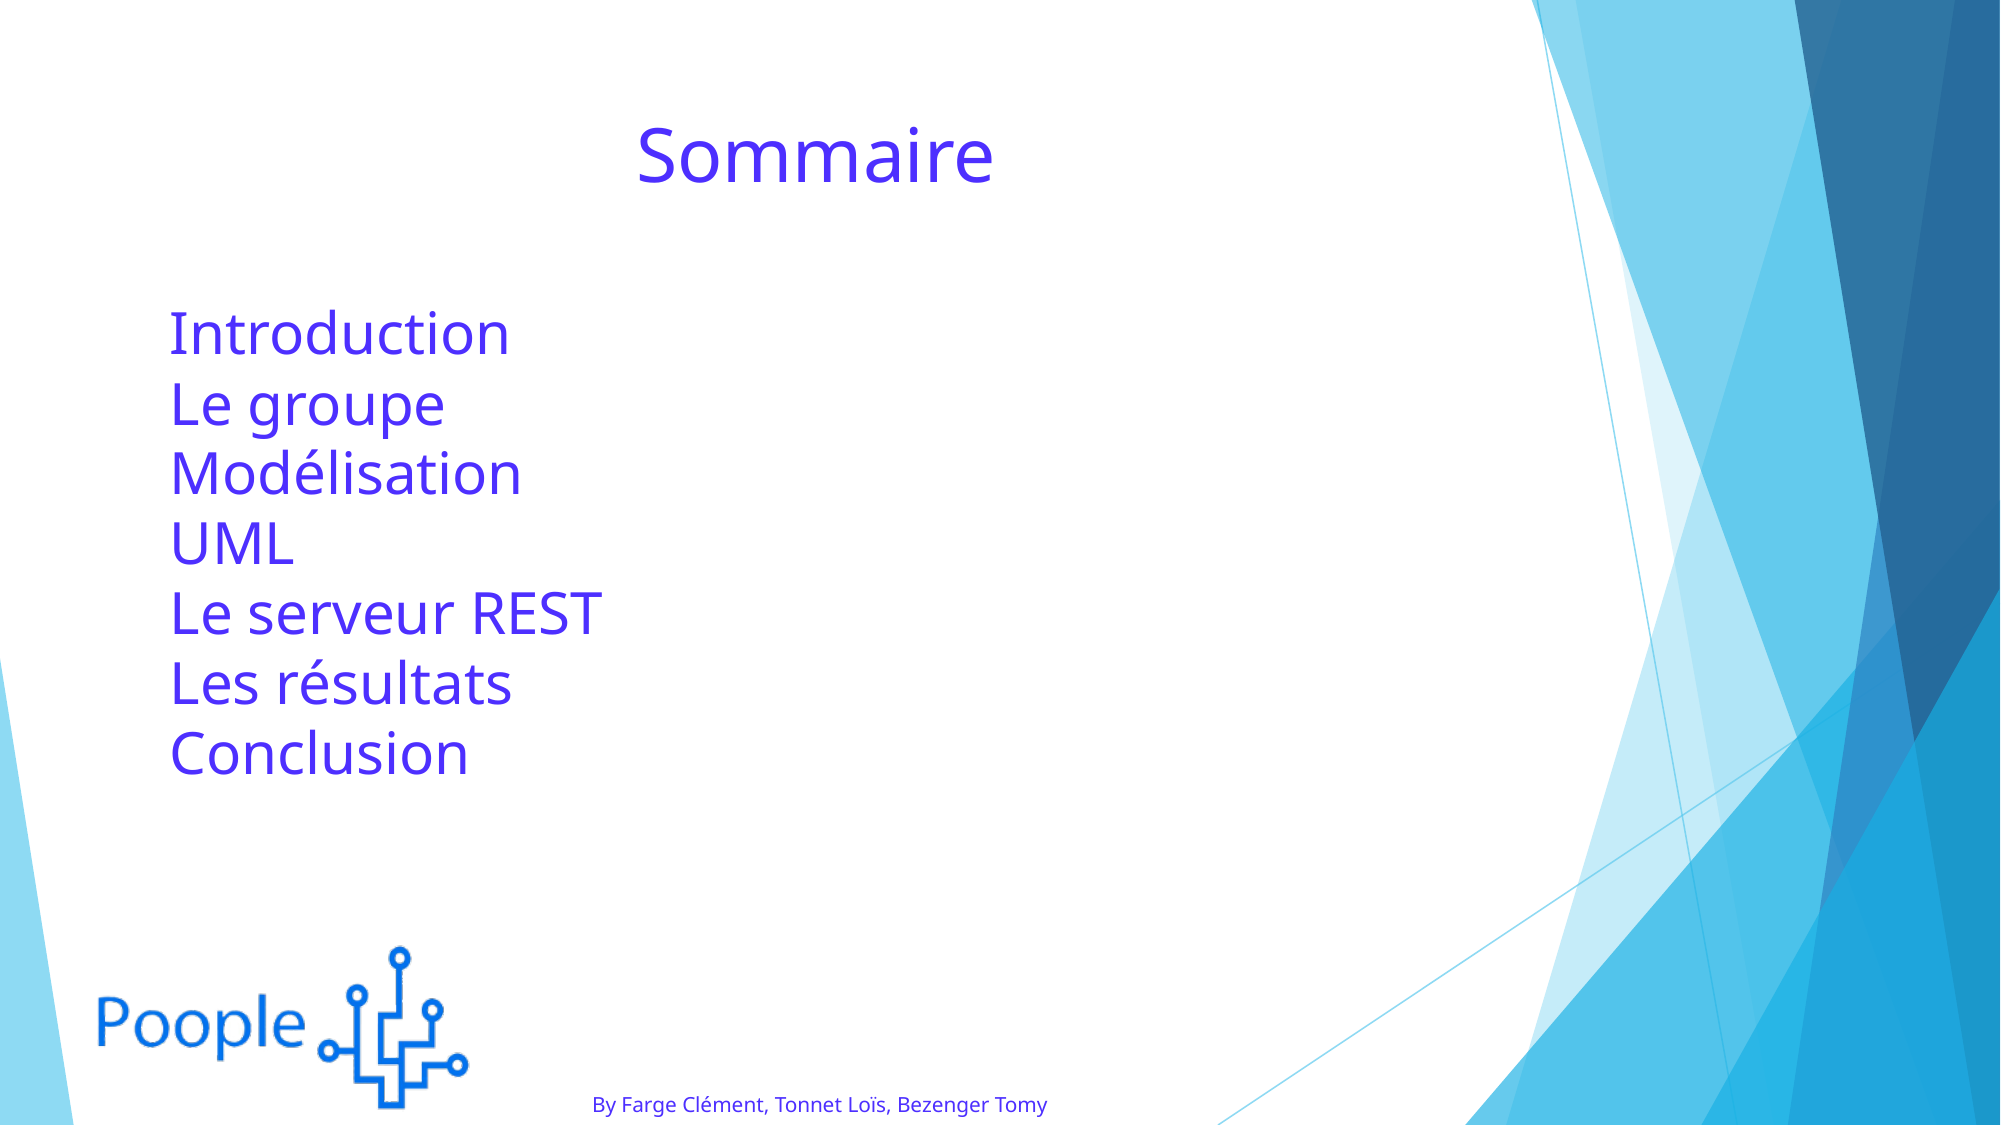

# Sommaire
Introduction
Le groupe
Modélisation UML
Le serveur REST
Les résultats
Conclusion
By Farge Clément, Tonnet Loïs, Bezenger Tomy